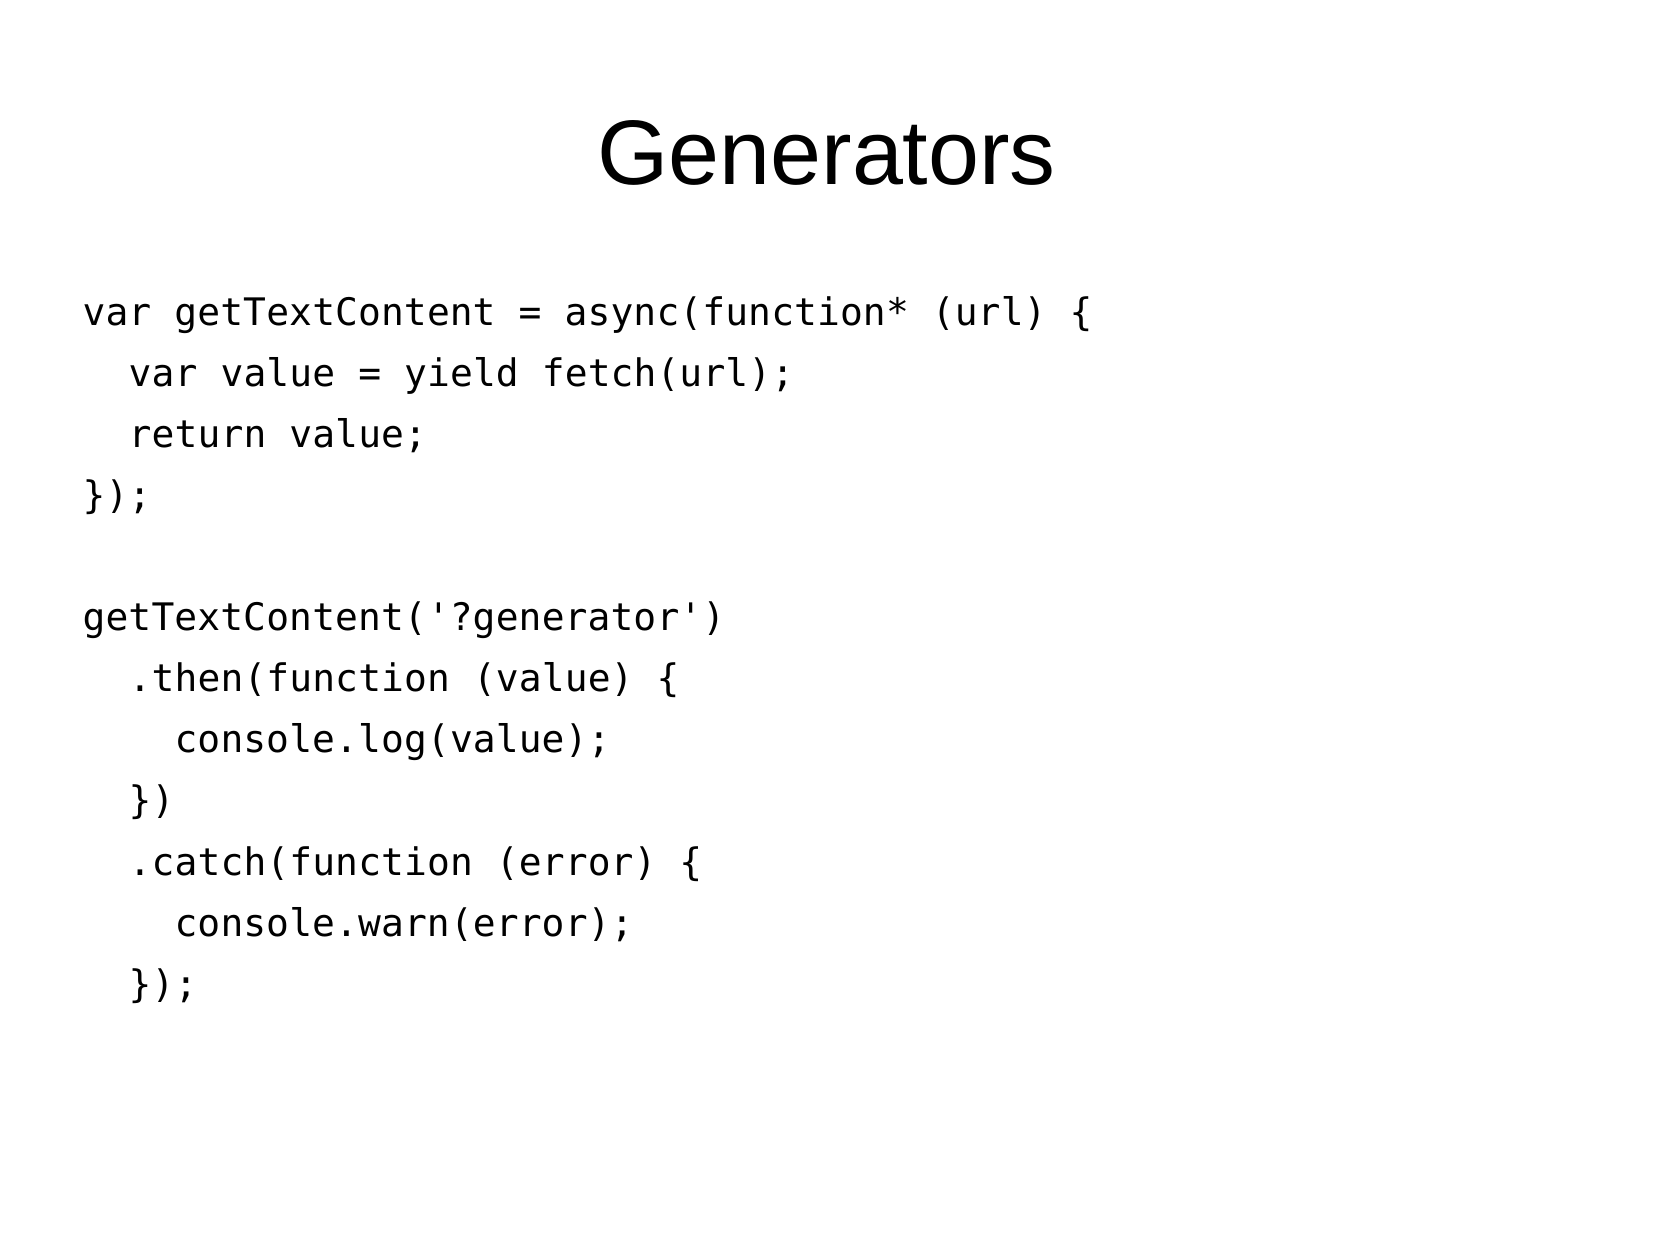

# Generators
var getTextContent = async(function* (url) {
 var value = yield fetch(url);
 return value;
});
getTextContent('?generator')
 .then(function (value) {
 console.log(value);
 })
 .catch(function (error) {
 console.warn(error);
 });